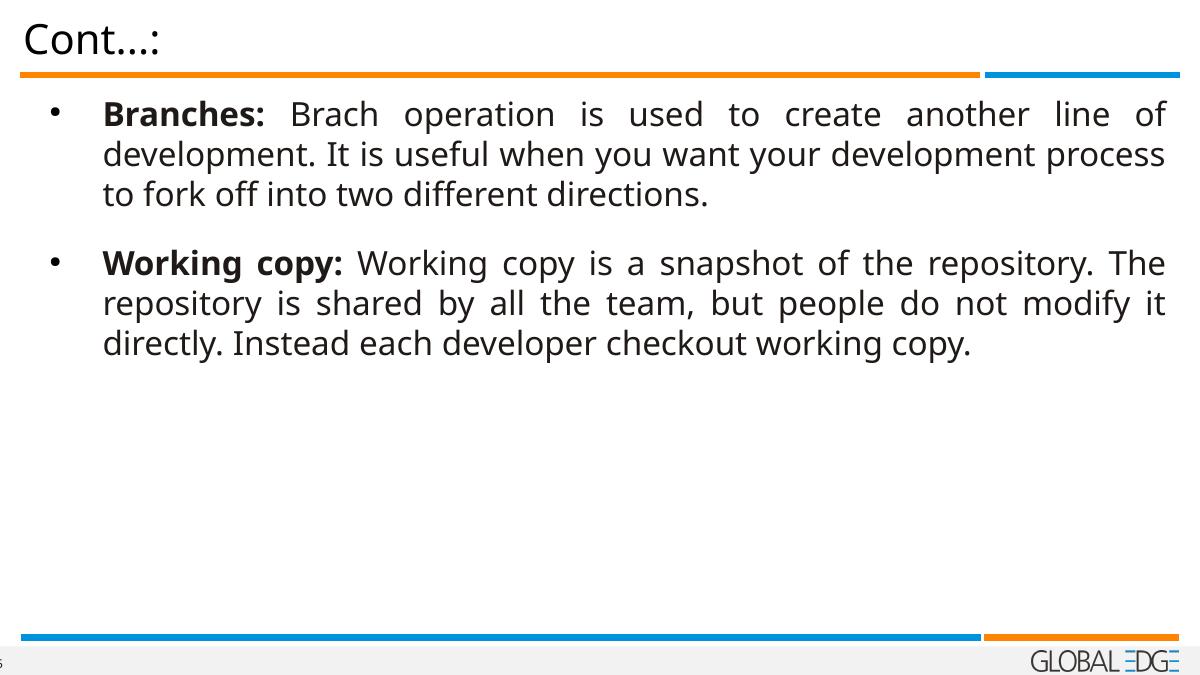

# Cont...:
Branches: Brach operation is used to create another line of development. It is useful when you want your development process to fork off into two different directions.
Working copy: Working copy is a snapshot of the repository. The repository is shared by all the team, but people do not modify it directly. Instead each developer checkout working copy.